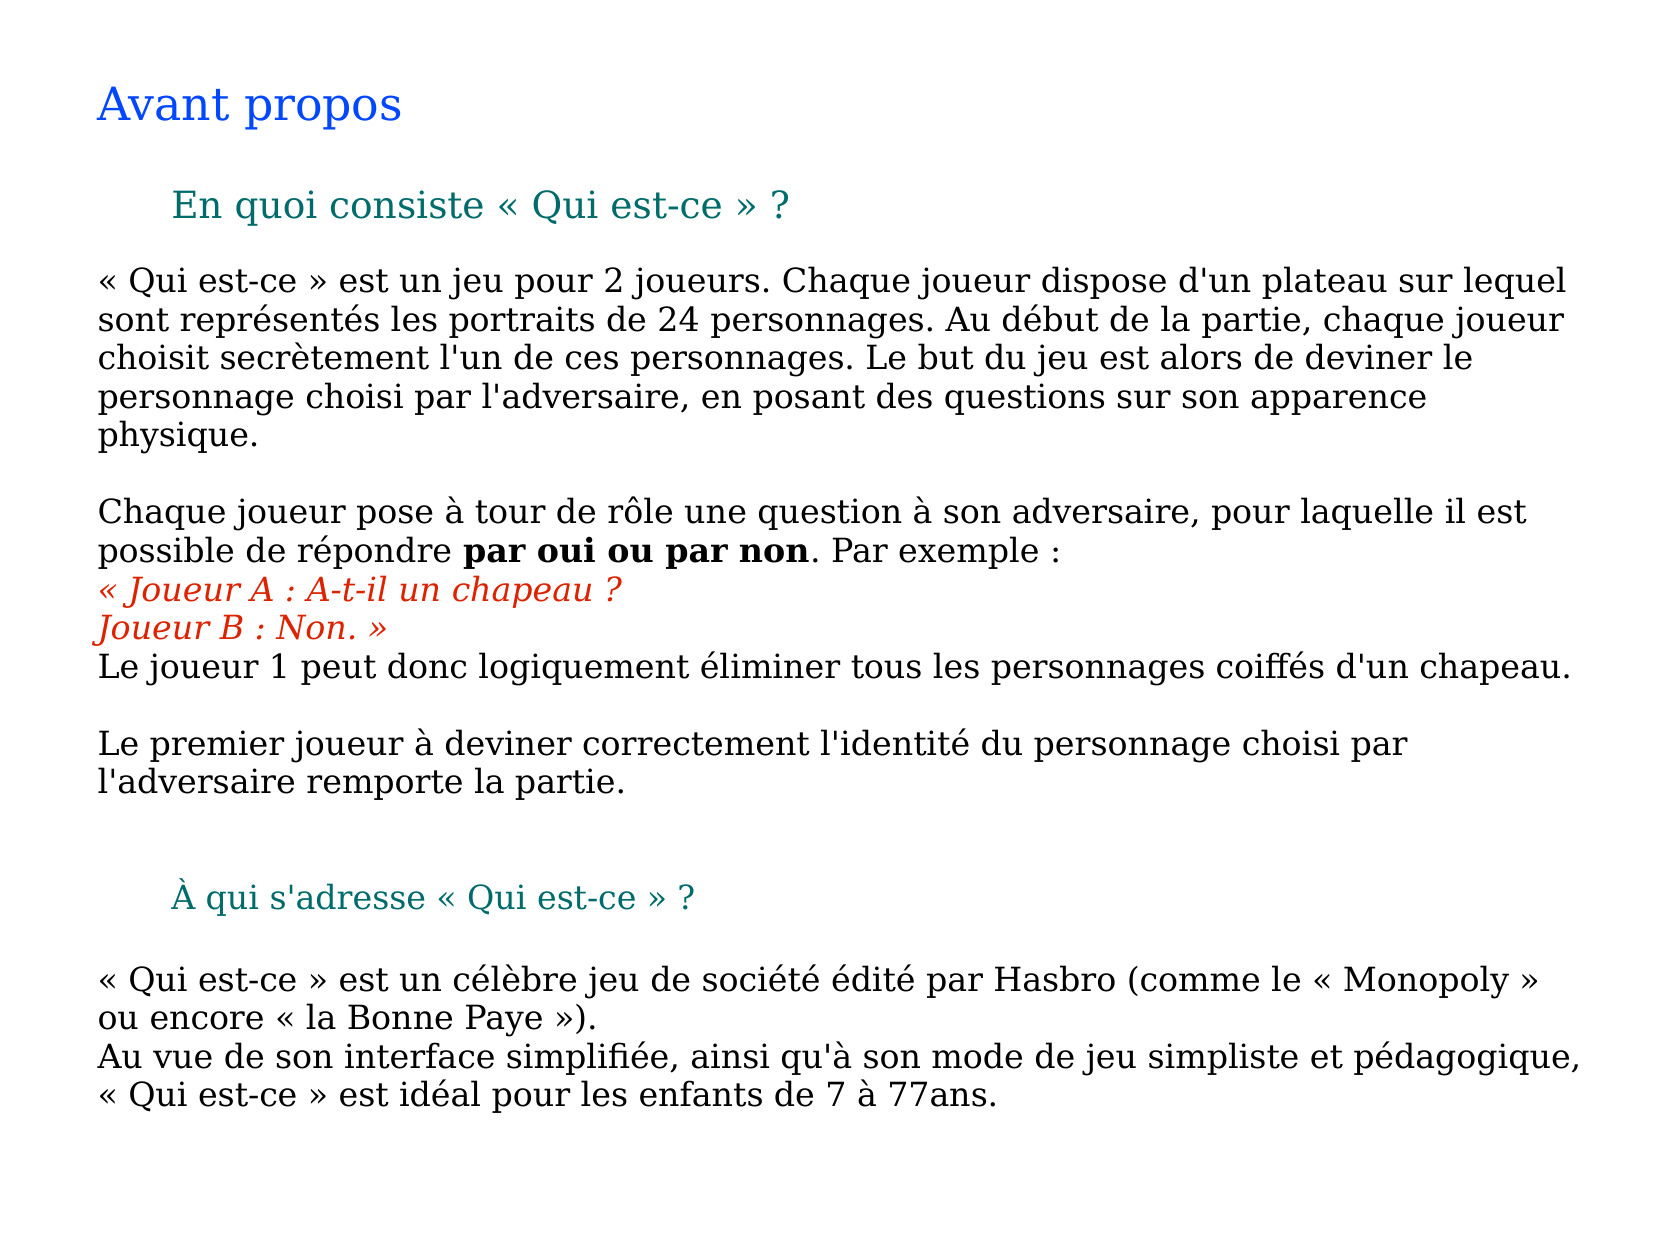

Avant propos
	En quoi consiste « Qui est-ce » ?
« Qui est-ce » est un jeu pour 2 joueurs. Chaque joueur dispose d'un plateau sur lequel sont représentés les portraits de 24 personnages. Au début de la partie, chaque joueur choisit secrètement l'un de ces personnages. Le but du jeu est alors de deviner le personnage choisi par l'adversaire, en posant des questions sur son apparence physique.
Chaque joueur pose à tour de rôle une question à son adversaire, pour laquelle il est possible de répondre par oui ou par non. Par exemple :
« Joueur A : A-t-il un chapeau ?
Joueur B : Non. »
Le joueur 1 peut donc logiquement éliminer tous les personnages coiffés d'un chapeau.
Le premier joueur à deviner correctement l'identité du personnage choisi par l'adversaire remporte la partie.
	À qui s'adresse « Qui est-ce » ?
« Qui est-ce » est un célèbre jeu de société édité par Hasbro (comme le « Monopoly » ou encore « la Bonne Paye »).
Au vue de son interface simplifiée, ainsi qu'à son mode de jeu simpliste et pédagogique, « Qui est-ce » est idéal pour les enfants de 7 à 77ans.